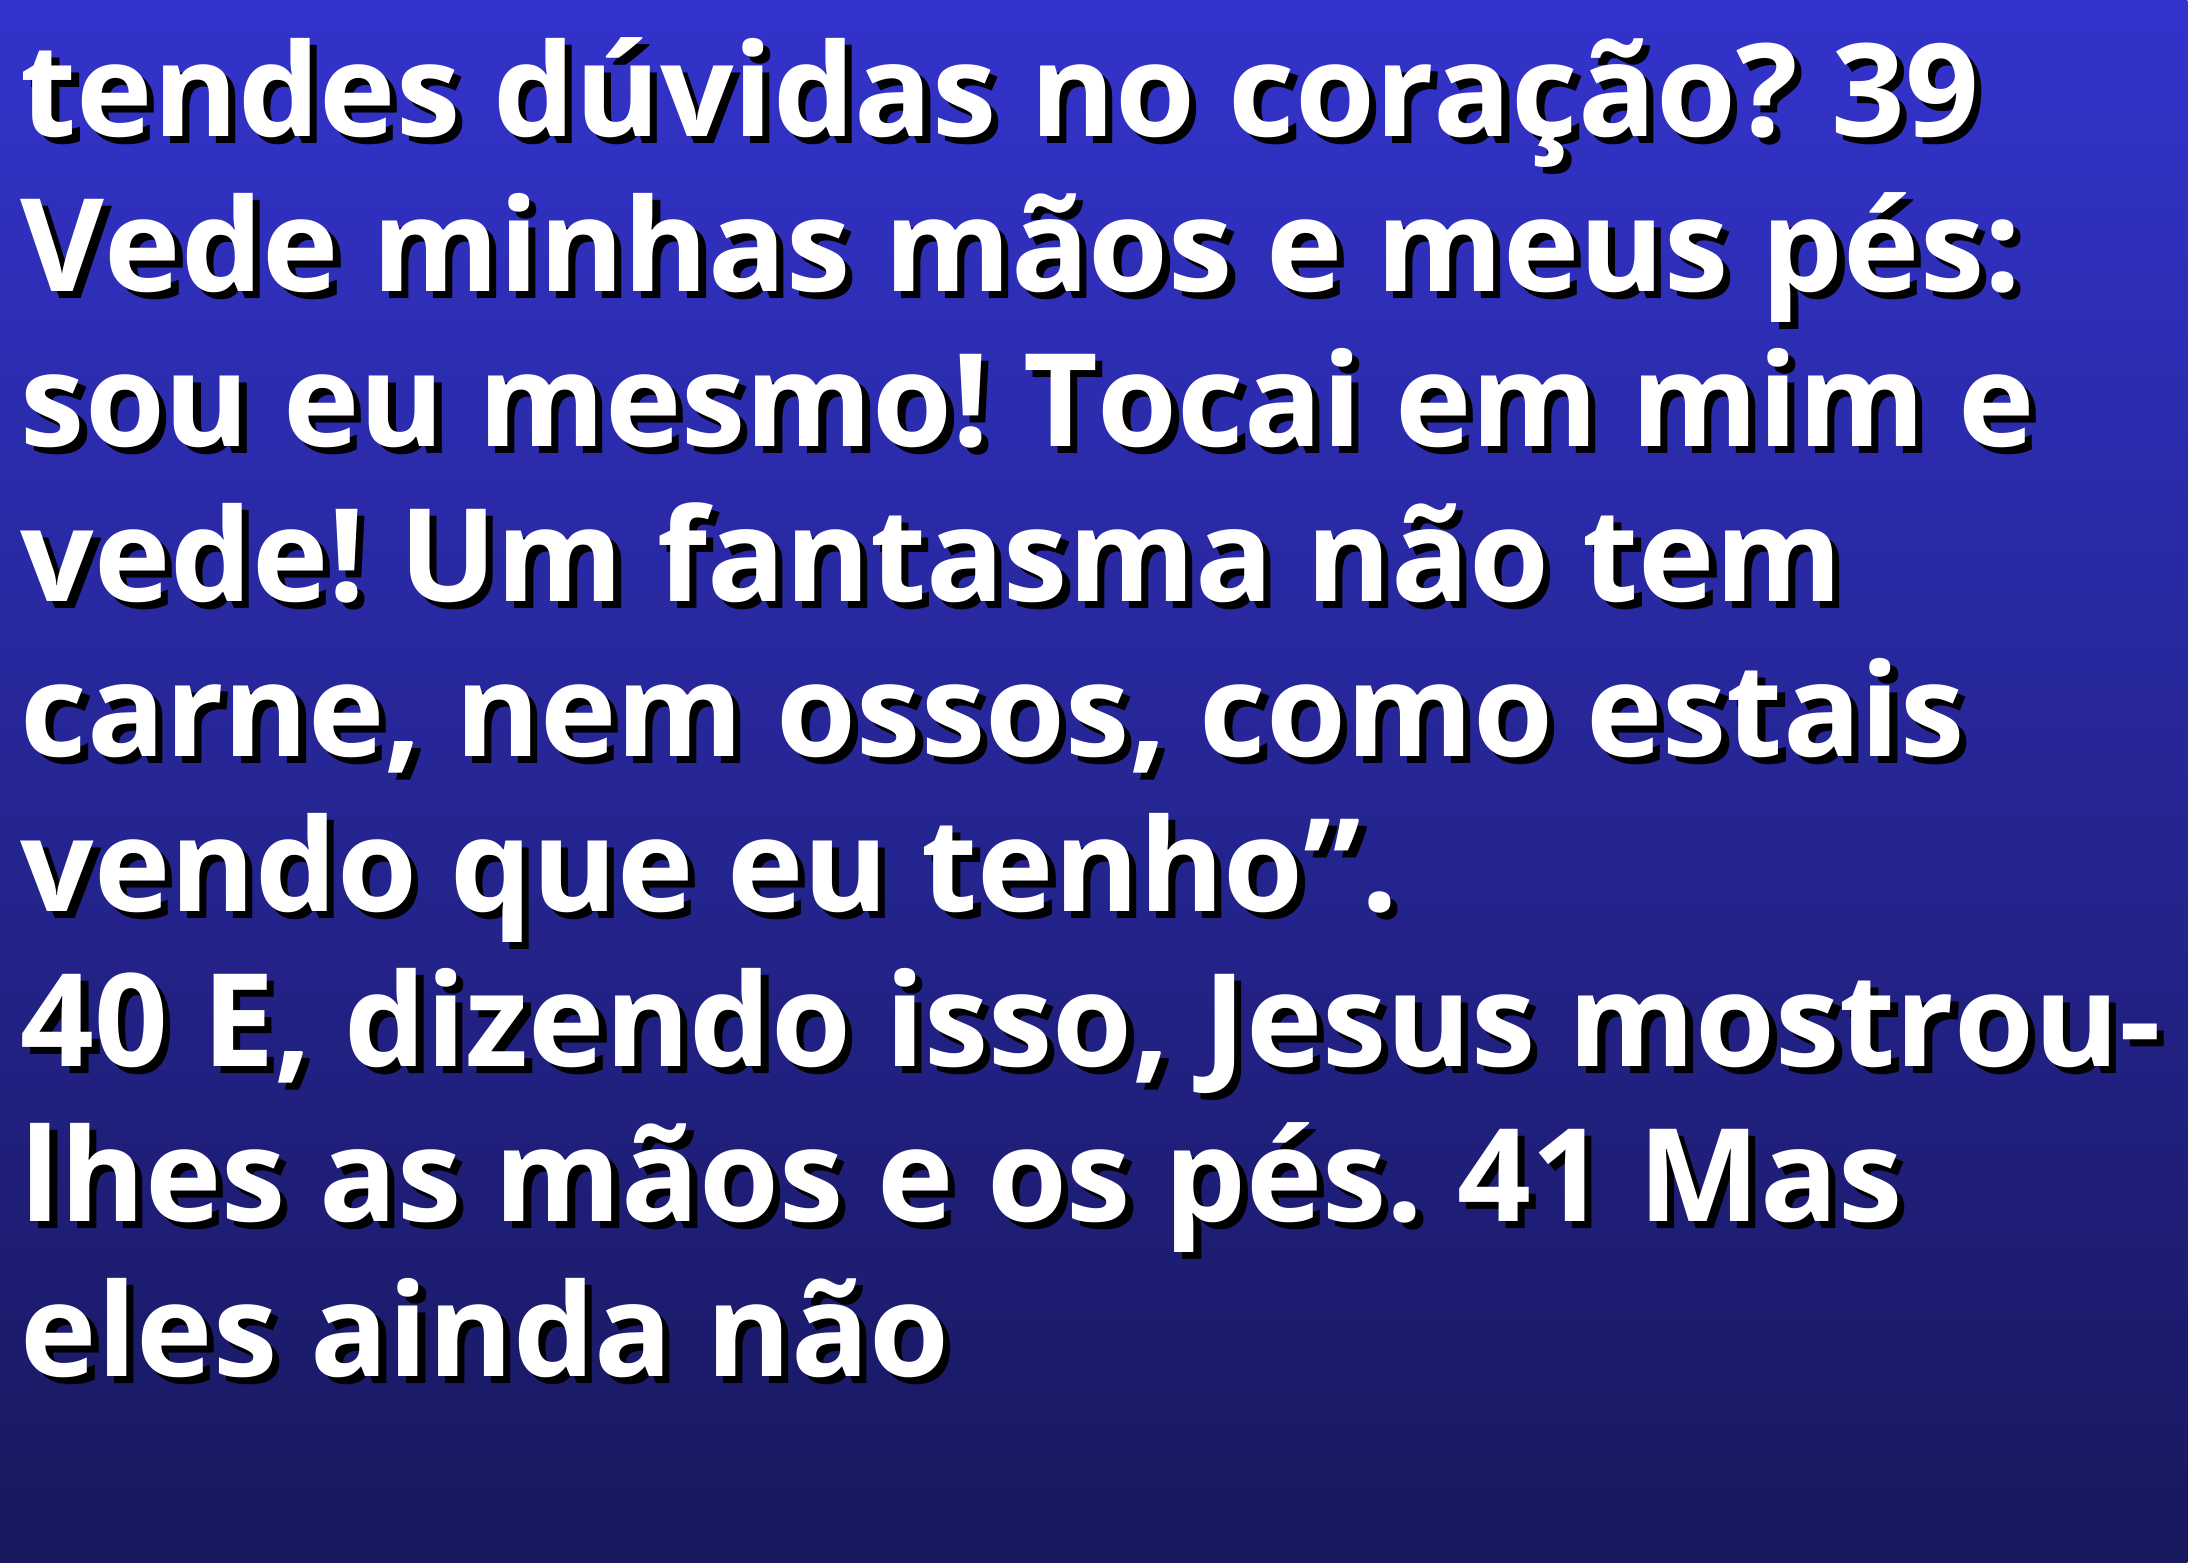

tendes dúvidas no coração? 39 Vede minhas mãos e meus pés: sou eu mesmo! Tocai em mim e vede! Um fantasma não tem carne, nem ossos, como estais vendo que eu tenho”.
40 E, dizendo isso, Jesus mostrou-lhes as mãos e os pés. 41 Mas eles ainda não